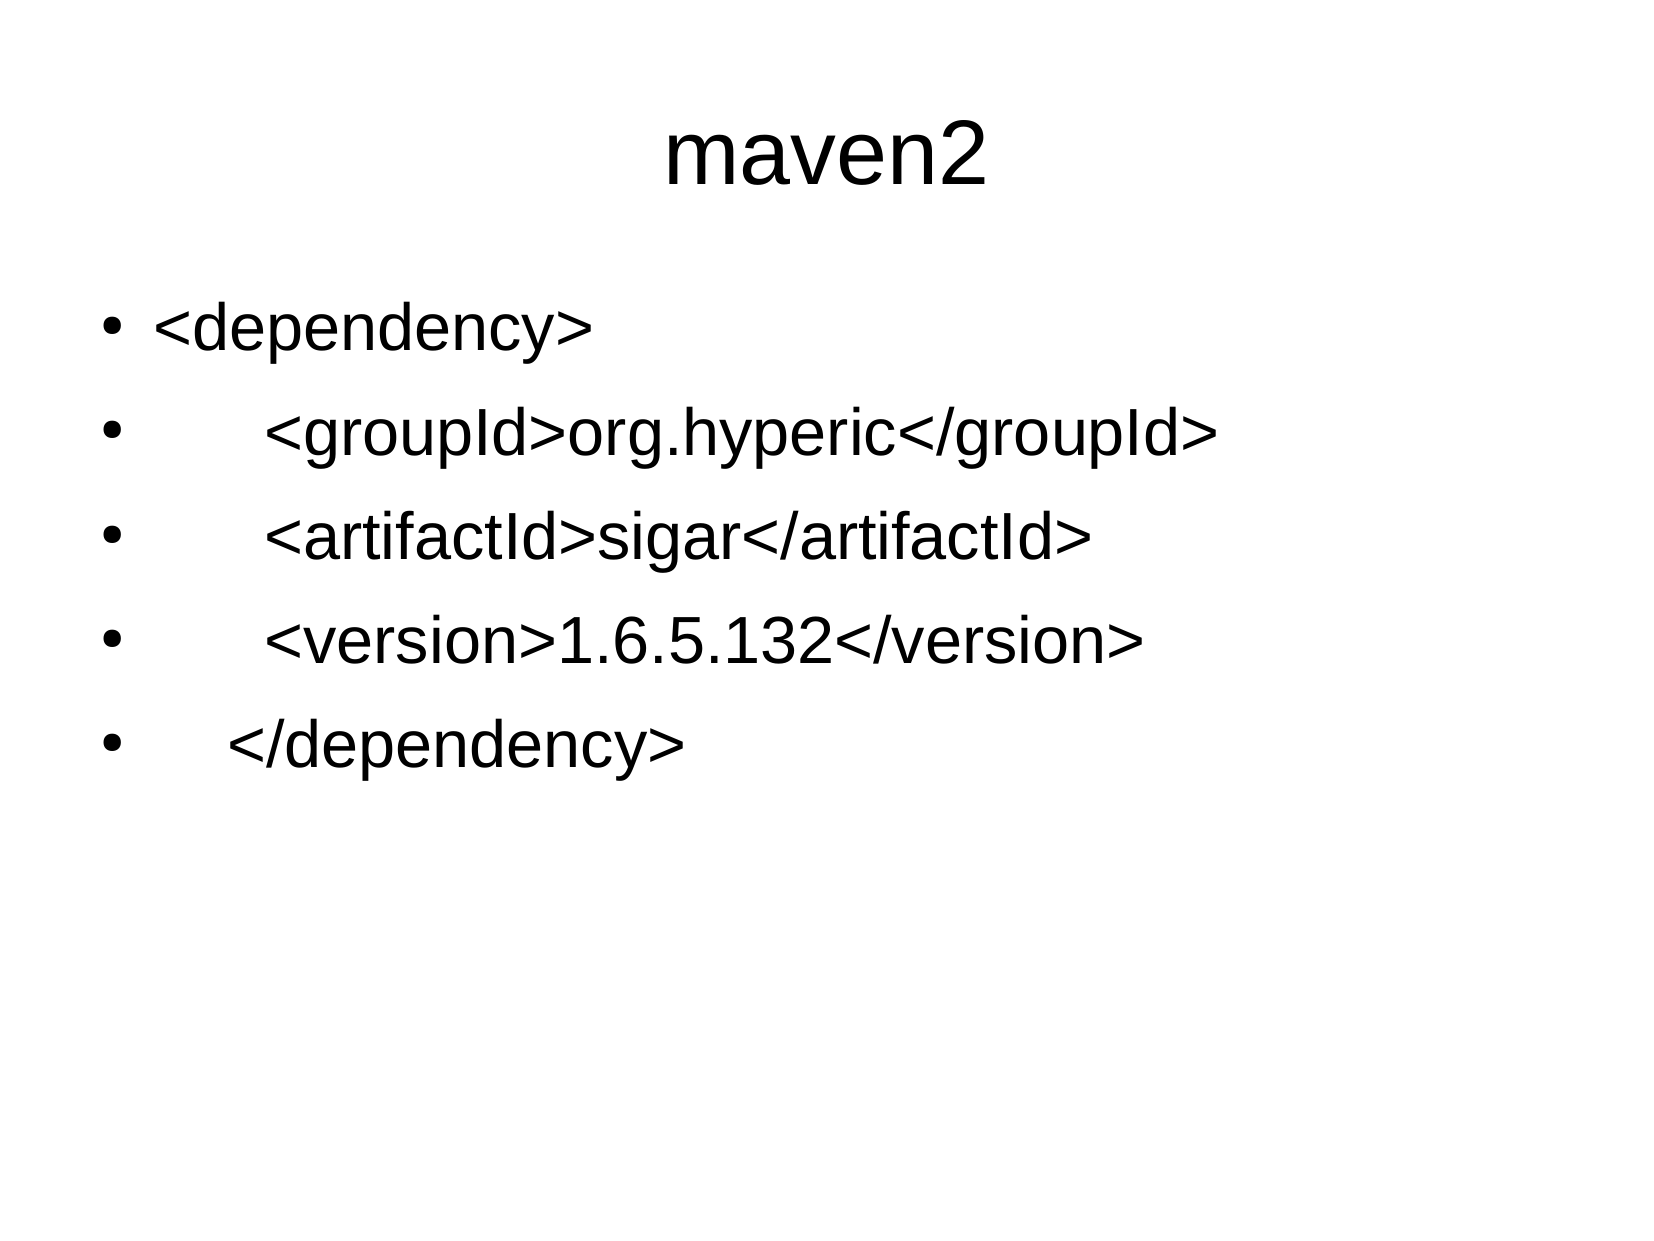

# maven2
<dependency>
 <groupId>org.hyperic</groupId>
 <artifactId>sigar</artifactId>
 <version>1.6.5.132</version>
 </dependency>